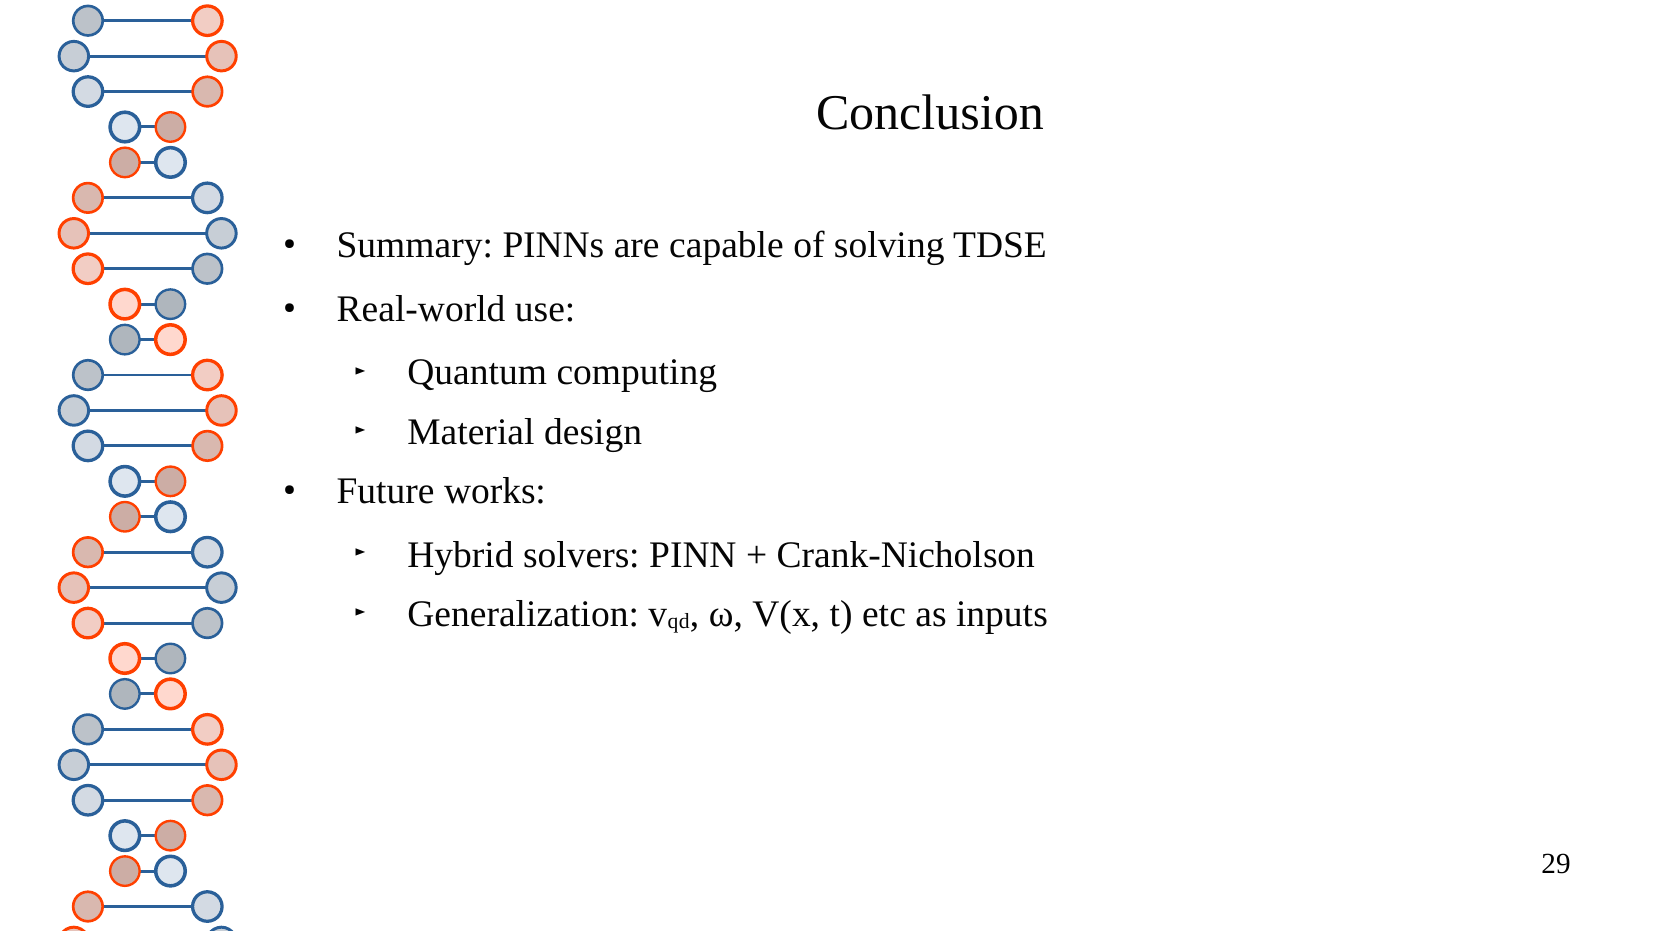

# Conclusion
Summary: PINNs are capable of solving TDSE
Real-world use:
Quantum computing
Material design
Future works:
Hybrid solvers: PINN + Crank-Nicholson
Generalization: vqd, ω, V(x, t) etc as inputs
29